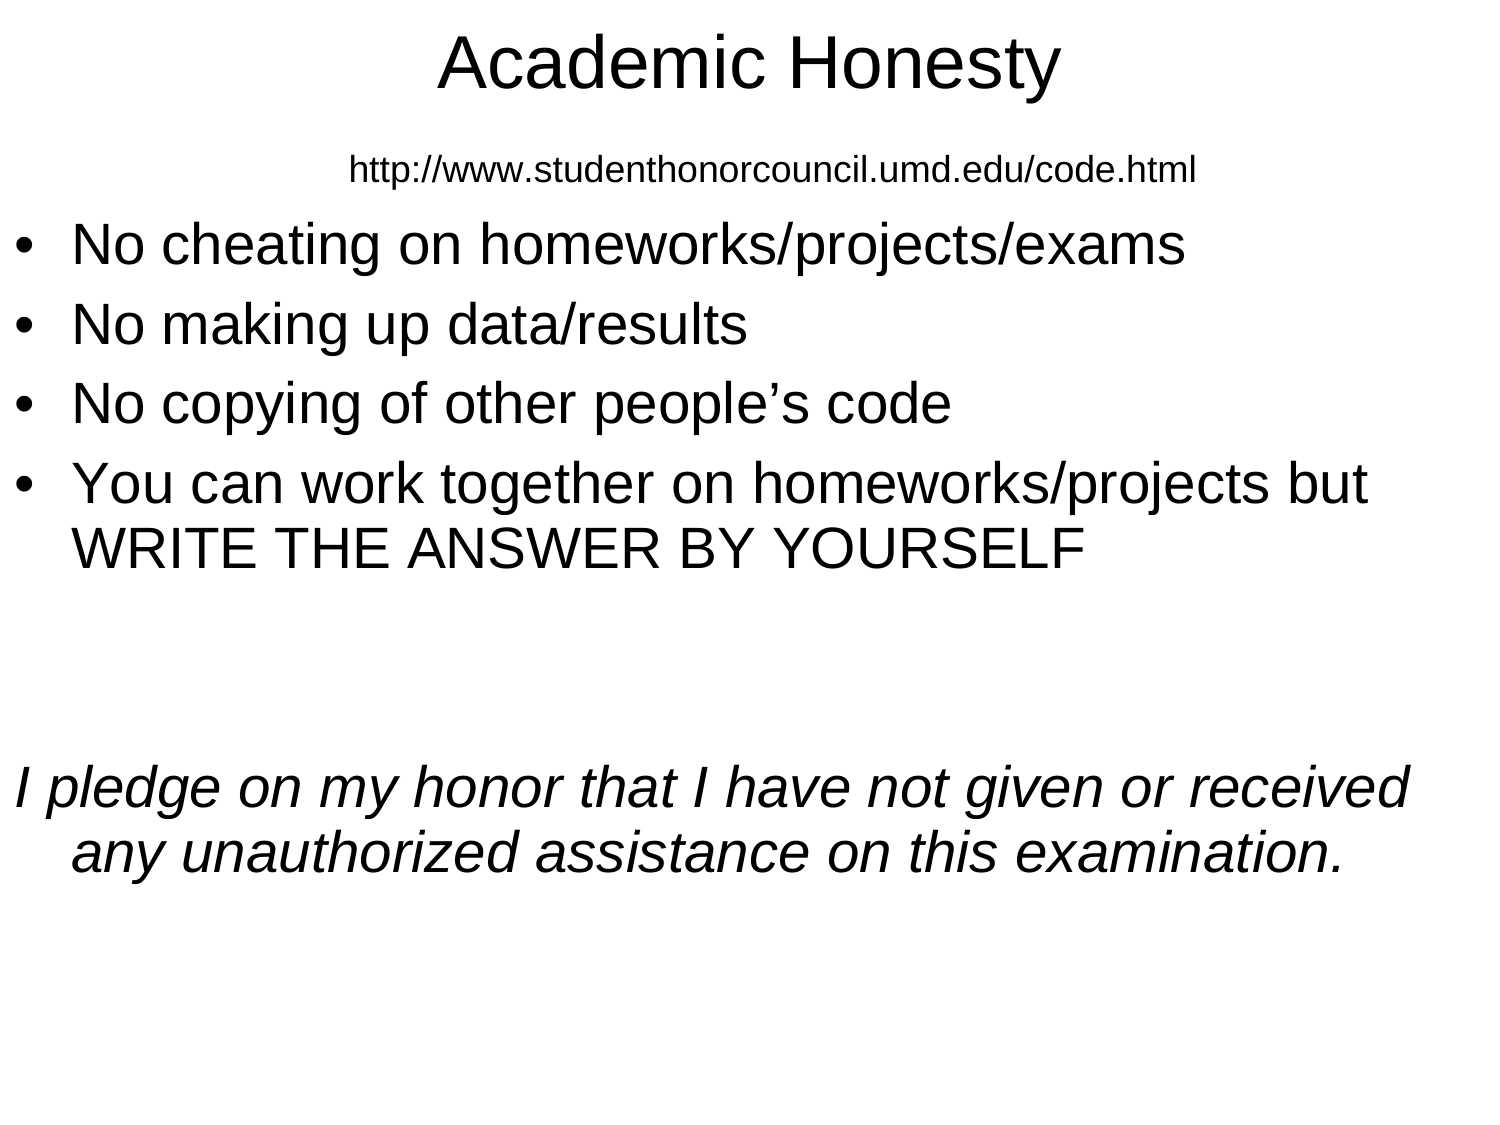

# Academic Honesty
No cheating on homeworks/projects/exams
No making up data/results
No copying of other people’s code
You can work together on homeworks/projects but WRITE THE ANSWER BY YOURSELF
I pledge on my honor that I have not given or received any unauthorized assistance on this examination.
http://www.studenthonorcouncil.umd.edu/code.html